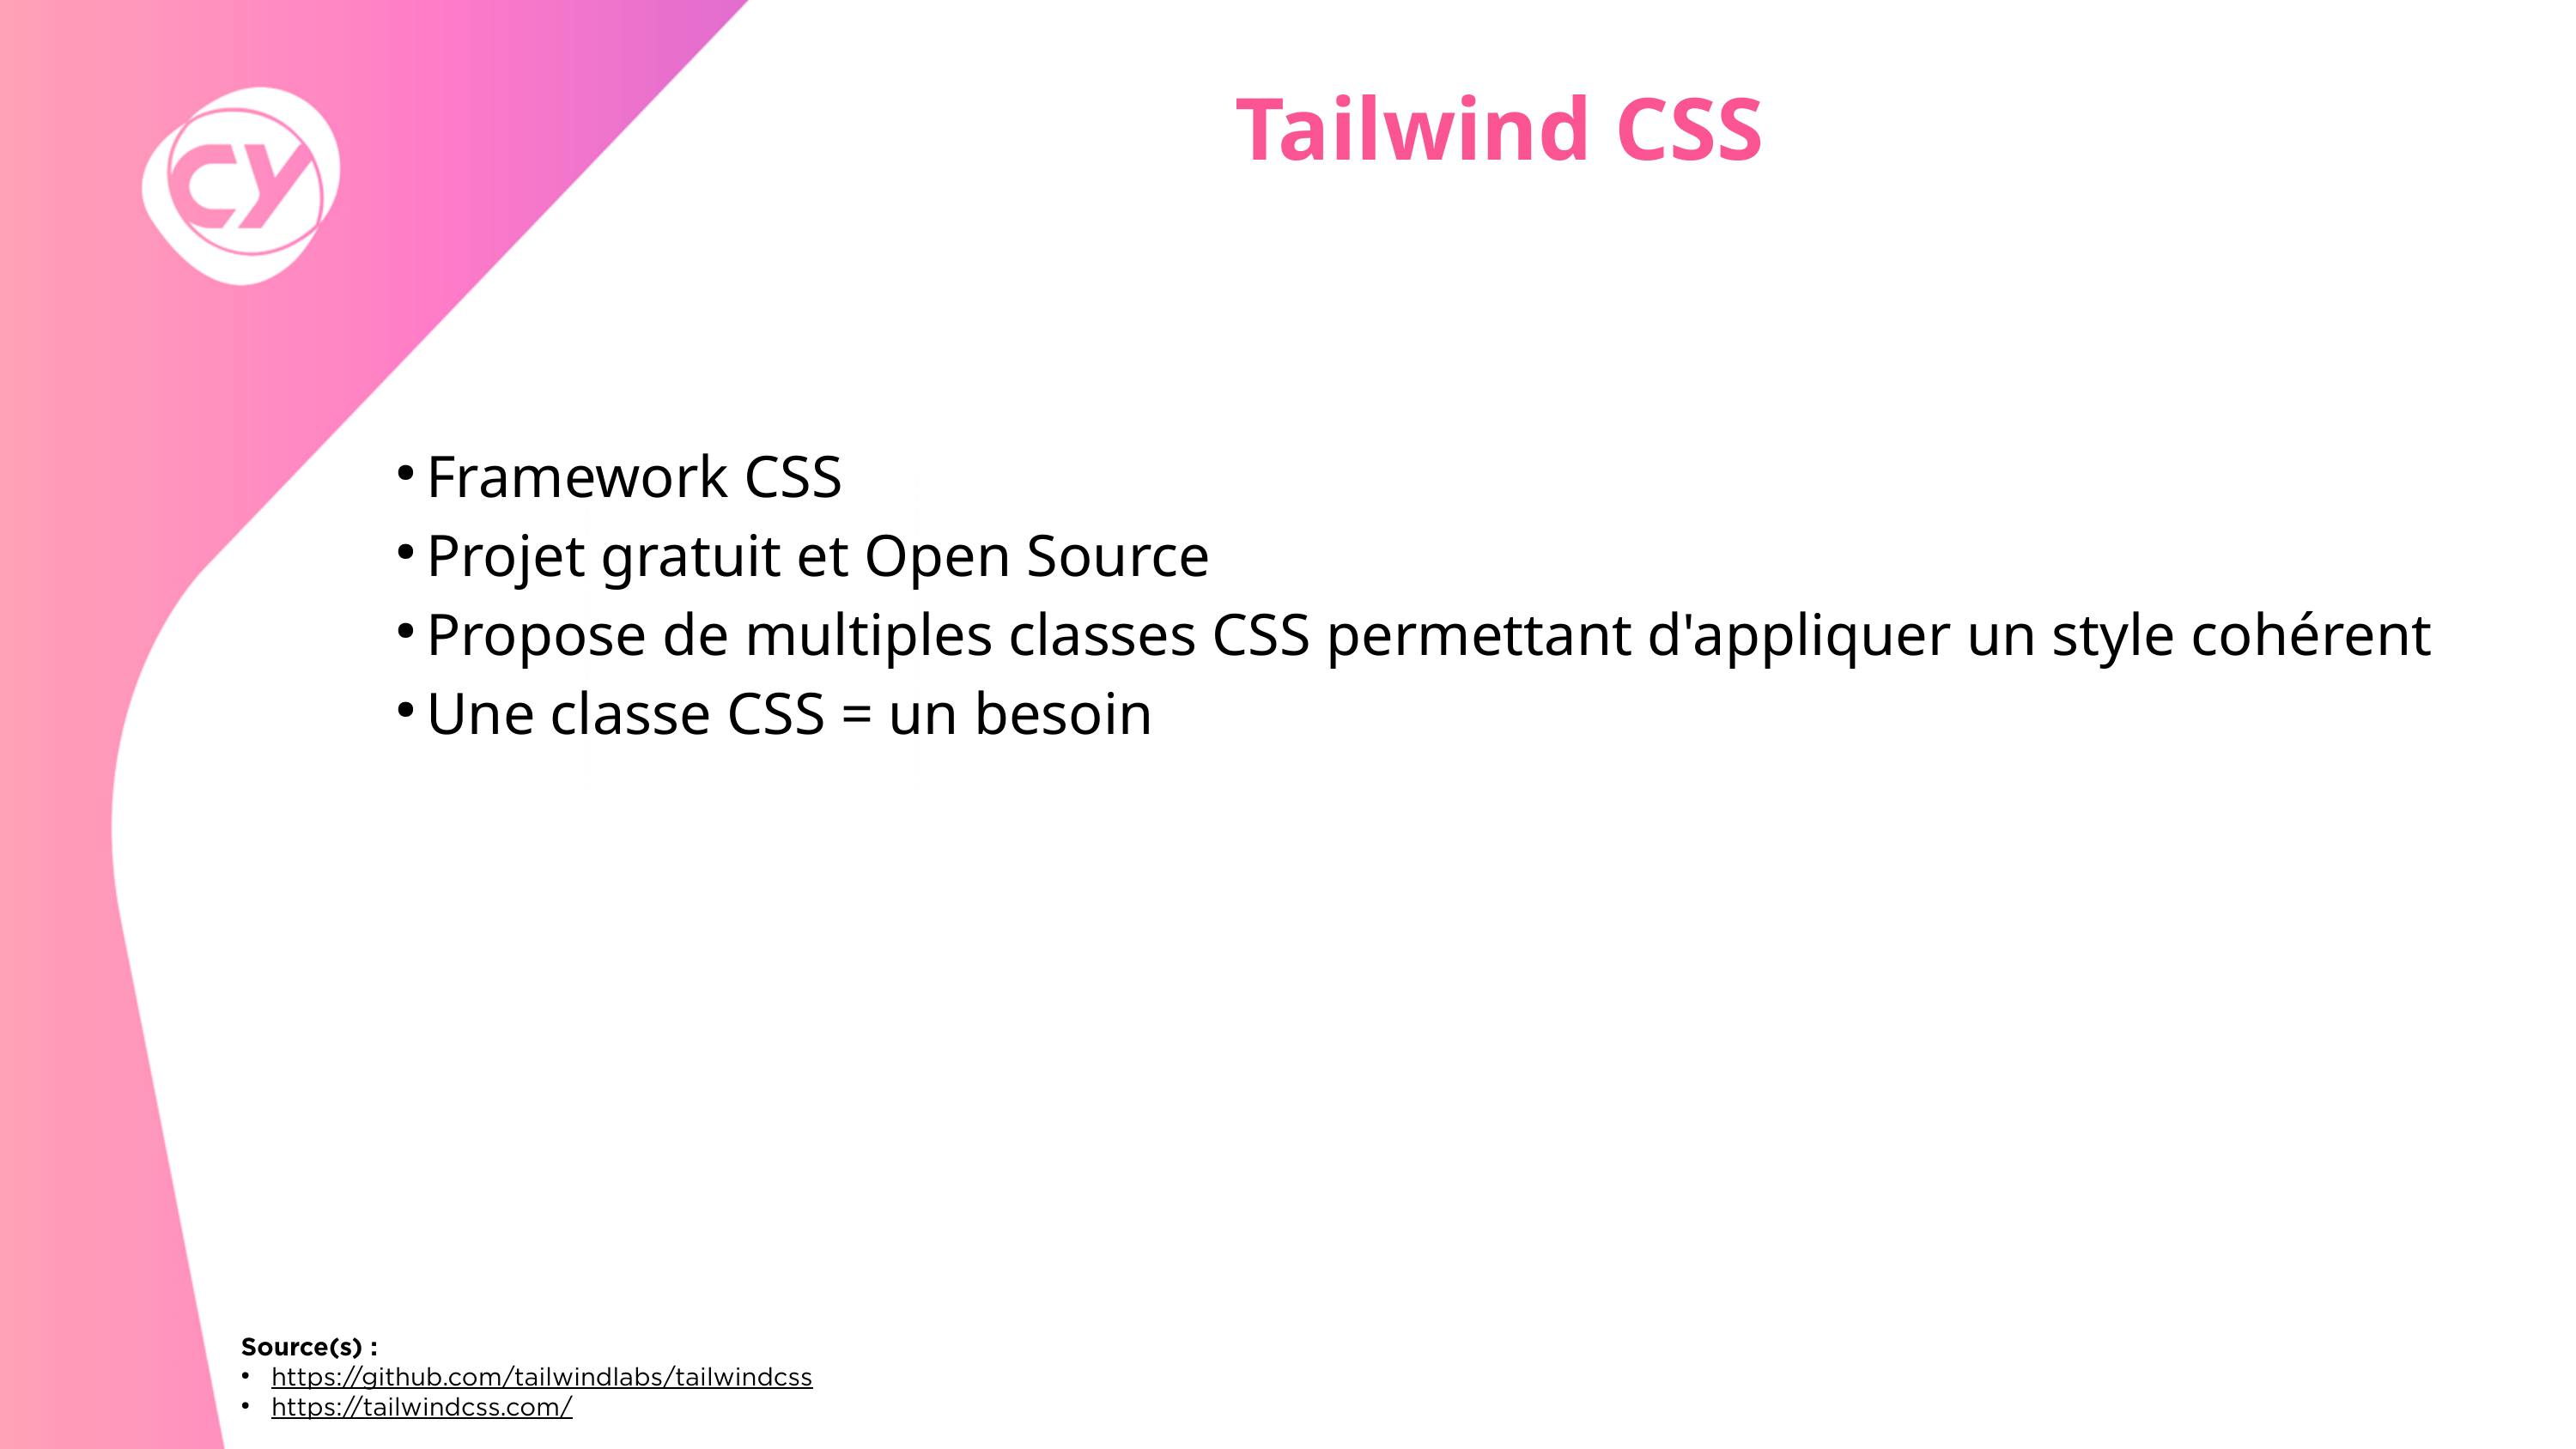

Tailwind CSS
Framework CSS
Projet gratuit et Open Source
Propose de multiples classes CSS permettant d'appliquer un style cohérent
Une classe CSS = un besoin
Source(s) :
https://github.com/tailwindlabs/tailwindcss
https://tailwindcss.com/